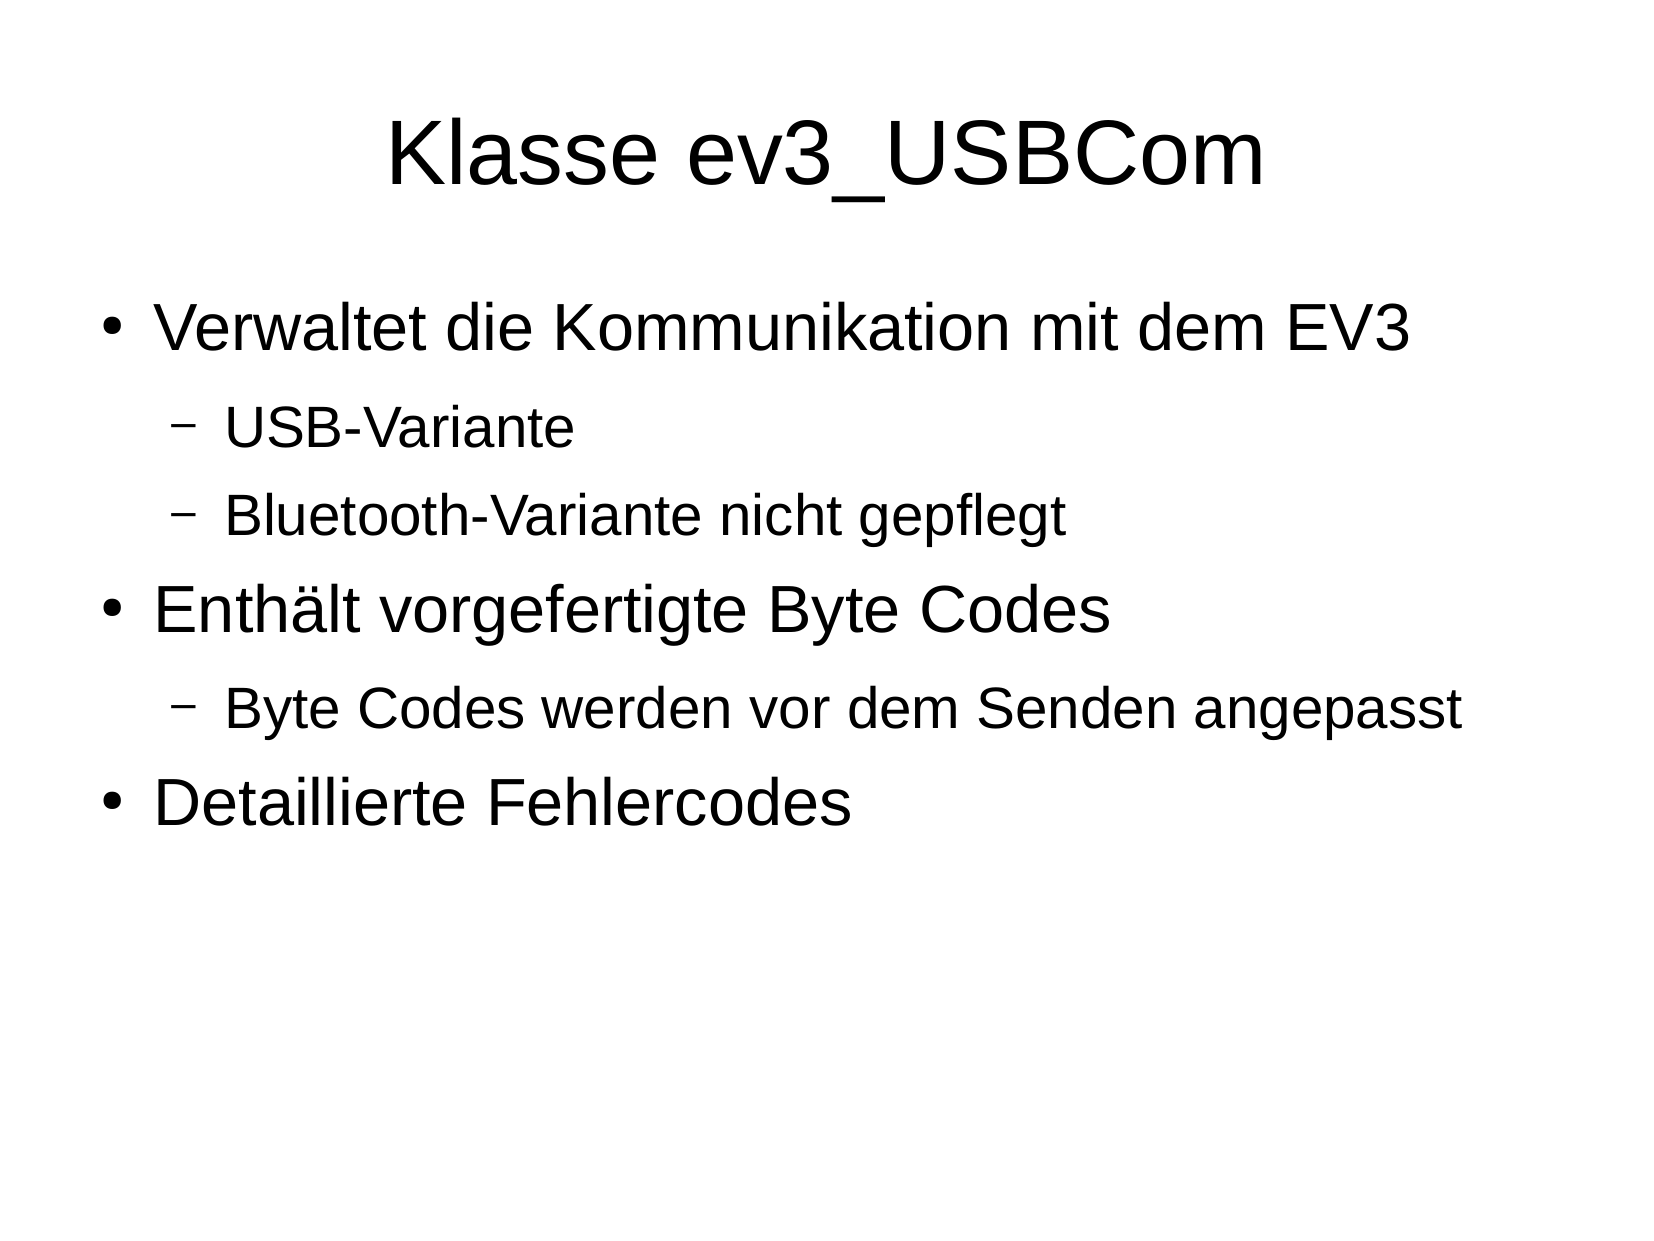

# Klasse ev3_USBCom
Verwaltet die Kommunikation mit dem EV3
USB-Variante
Bluetooth-Variante nicht gepflegt
Enthält vorgefertigte Byte Codes
Byte Codes werden vor dem Senden angepasst
Detaillierte Fehlercodes